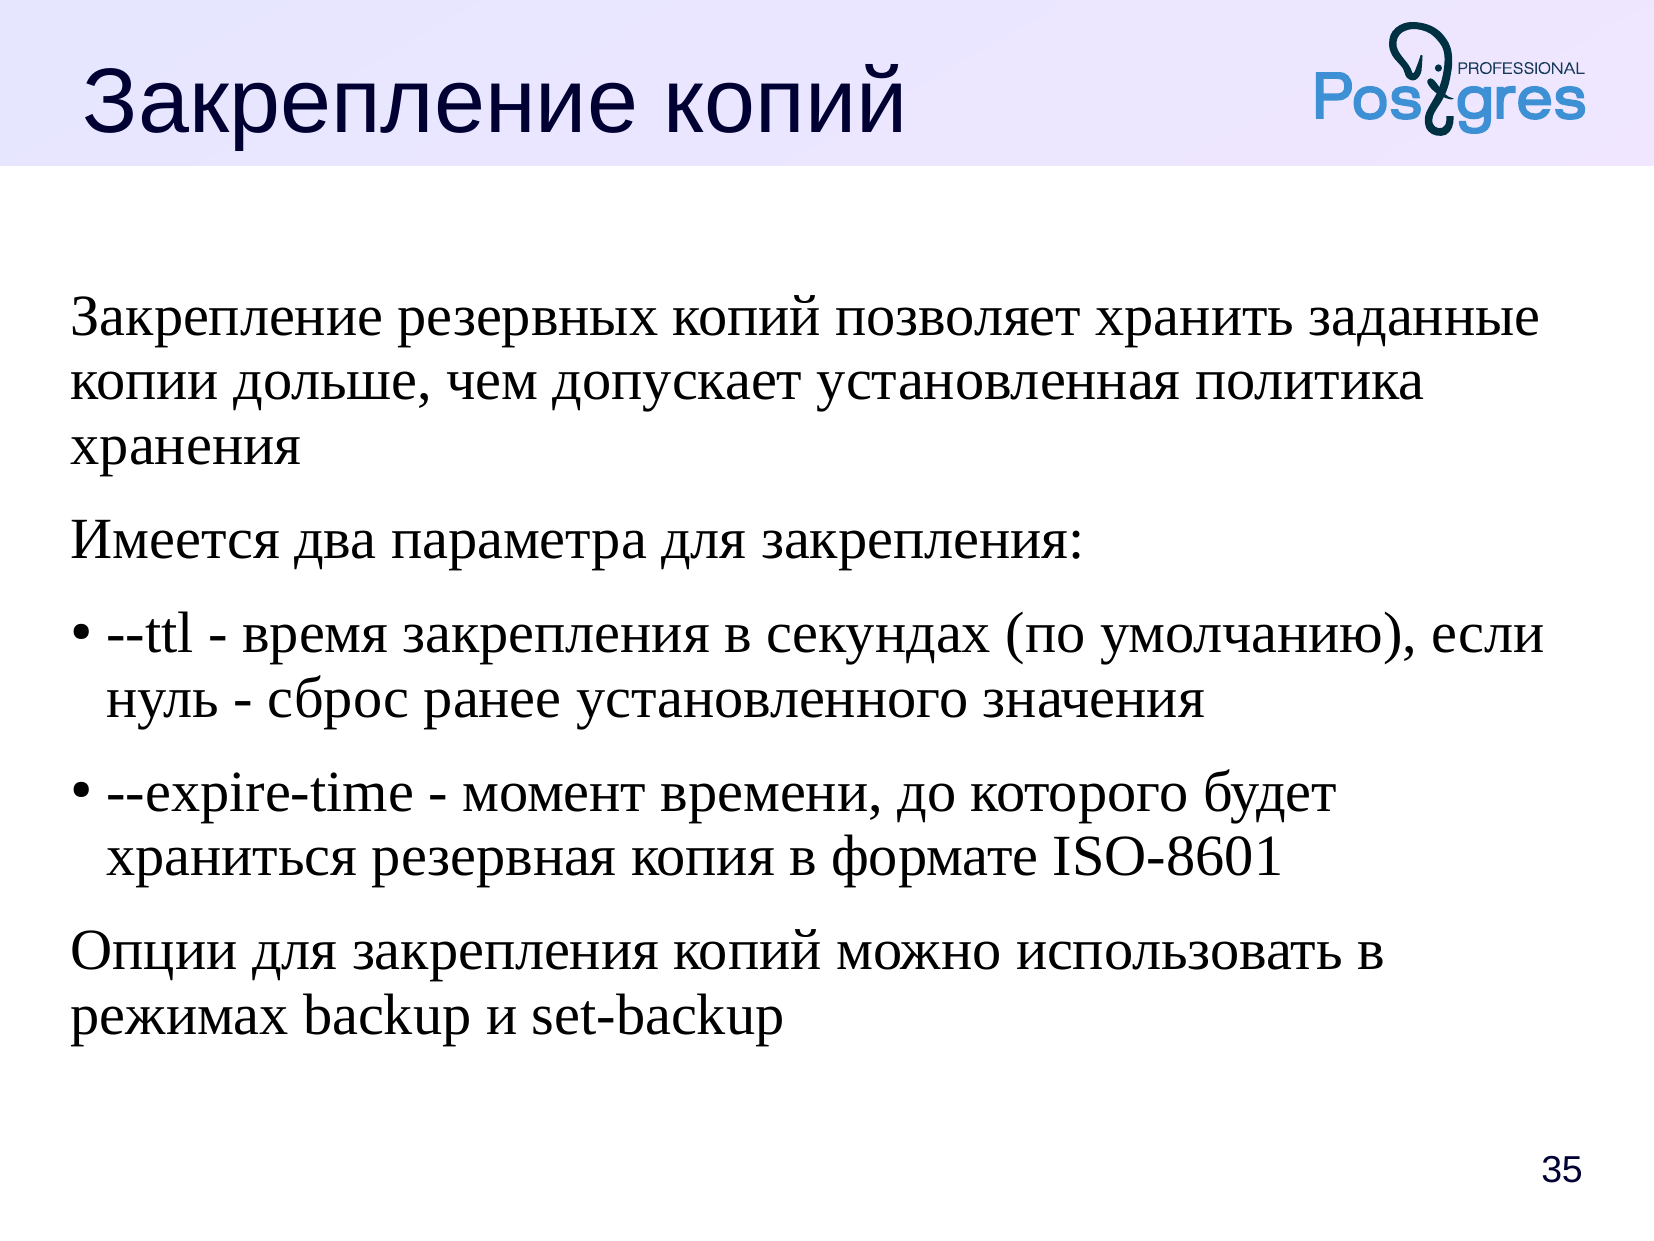

# Закрепление копий
Закрепление резервных копий позволяет хранить заданные копии дольше, чем допускает установленная политика хранения
Имеется два параметра для закрепления:
--ttl - время закрепления в секундах (по умолчанию), если нуль - сброс ранее установленного значения
--expire-time - момент времени, до которого будет храниться резервная копия в формате ISO-8601
Опции для закрепления копий можно использовать в режимах backup и set-backup